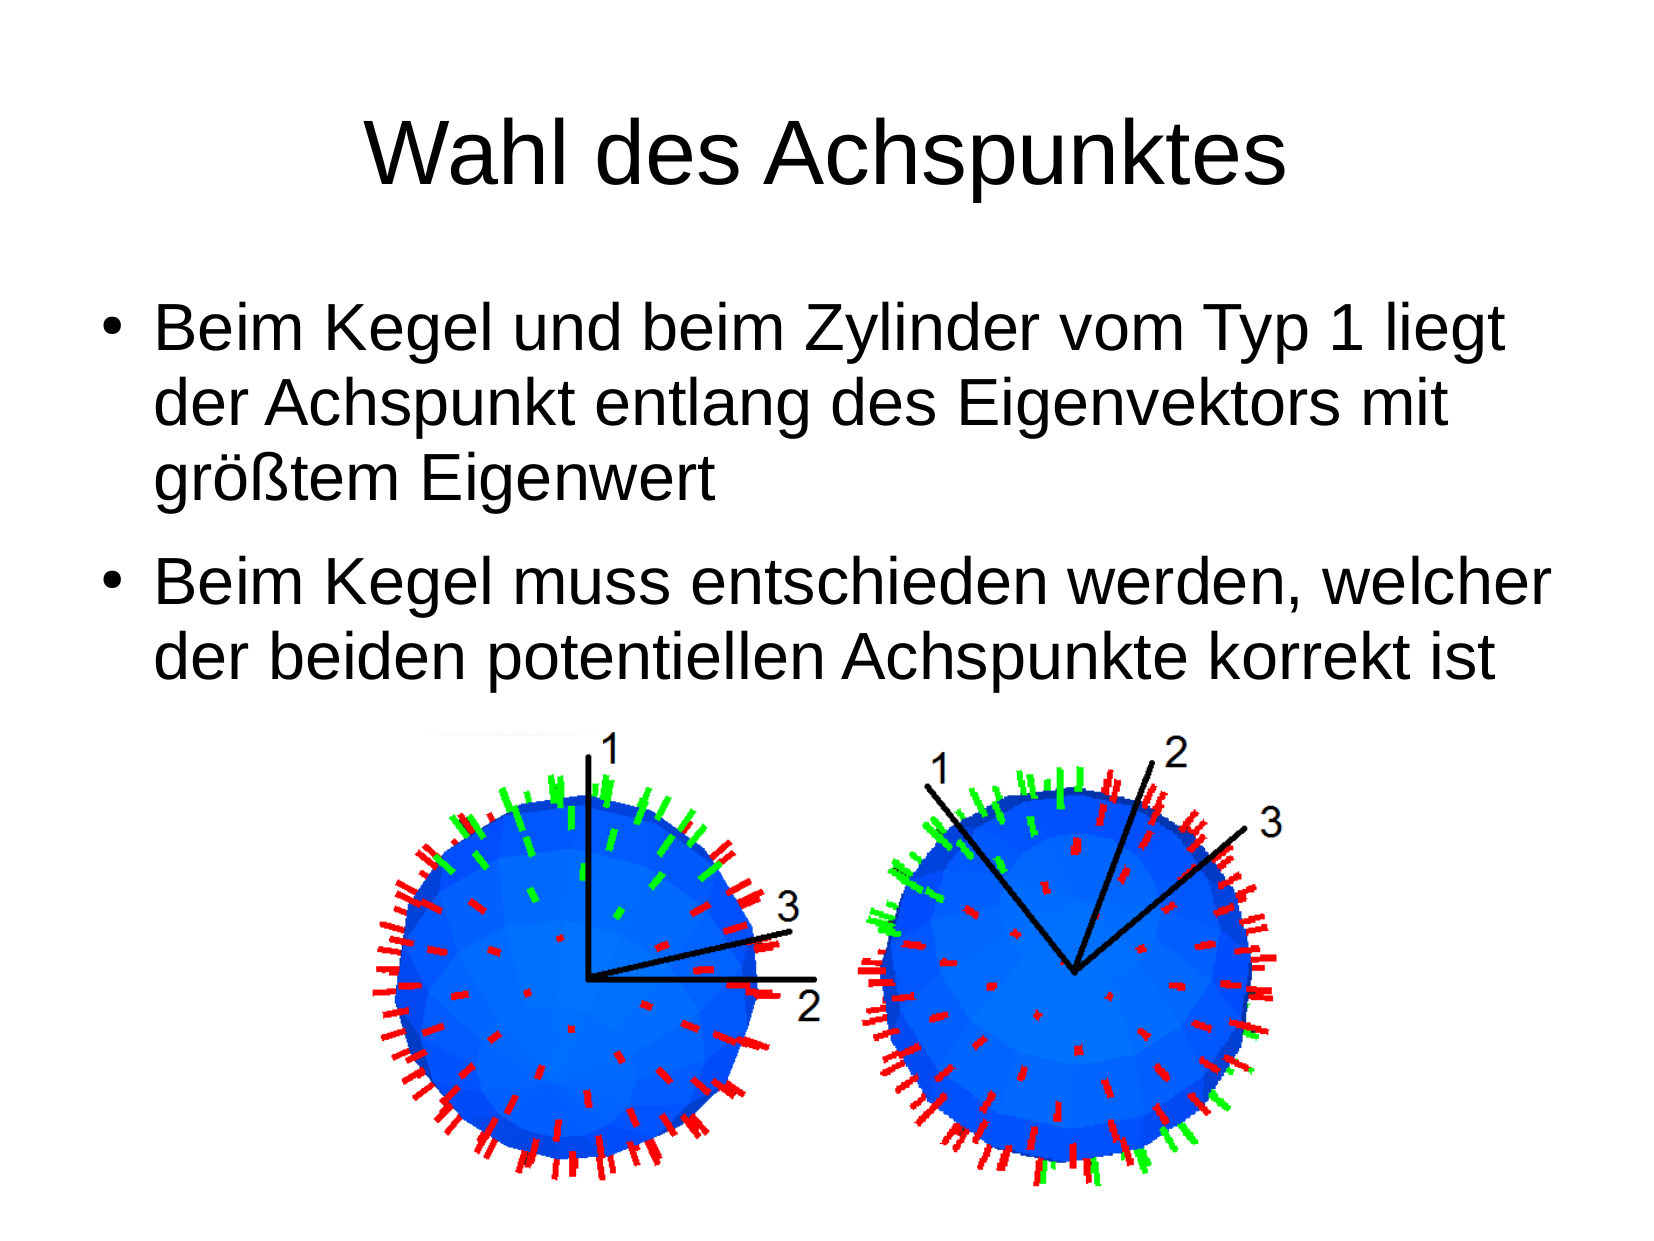

# Wahl des Achspunktes
Beim Kegel und beim Zylinder vom Typ 1 liegt der Achspunkt entlang des Eigenvektors mit größtem Eigenwert
Beim Kegel muss entschieden werden, welcher der beiden potentiellen Achspunkte korrekt ist